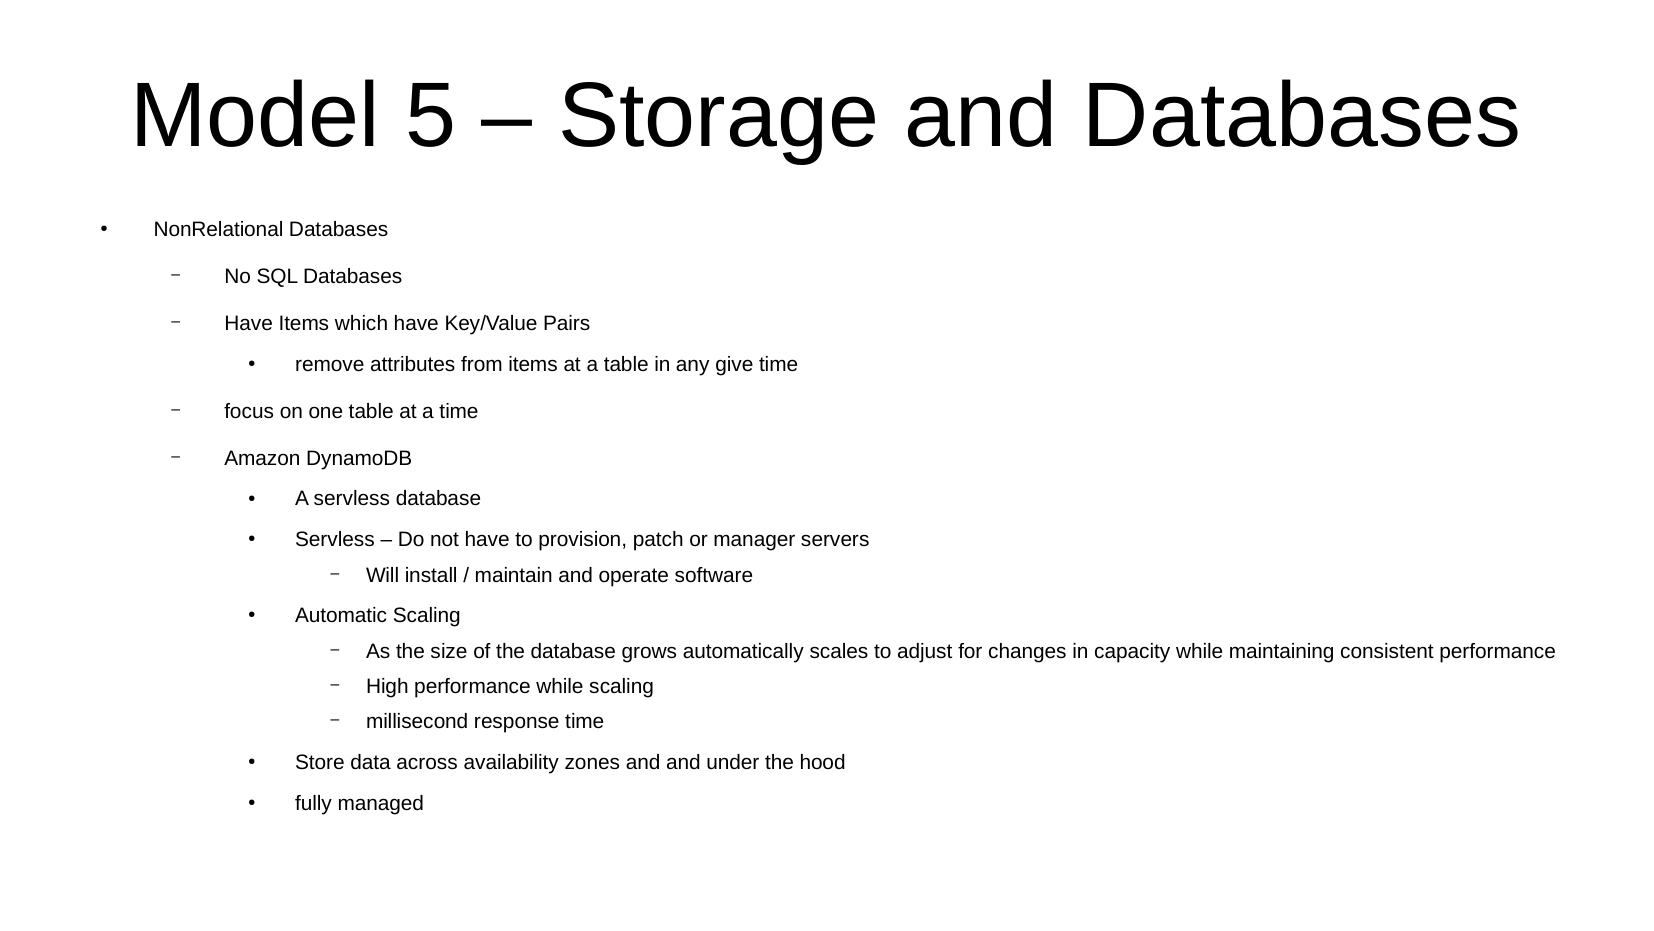

# Model 5 – Storage and Databases
NonRelational Databases
No SQL Databases
Have Items which have Key/Value Pairs
remove attributes from items at a table in any give time
focus on one table at a time
Amazon DynamoDB
A servless database
Servless – Do not have to provision, patch or manager servers
Will install / maintain and operate software
Automatic Scaling
As the size of the database grows automatically scales to adjust for changes in capacity while maintaining consistent performance
High performance while scaling
millisecond response time
Store data across availability zones and and under the hood
fully managed